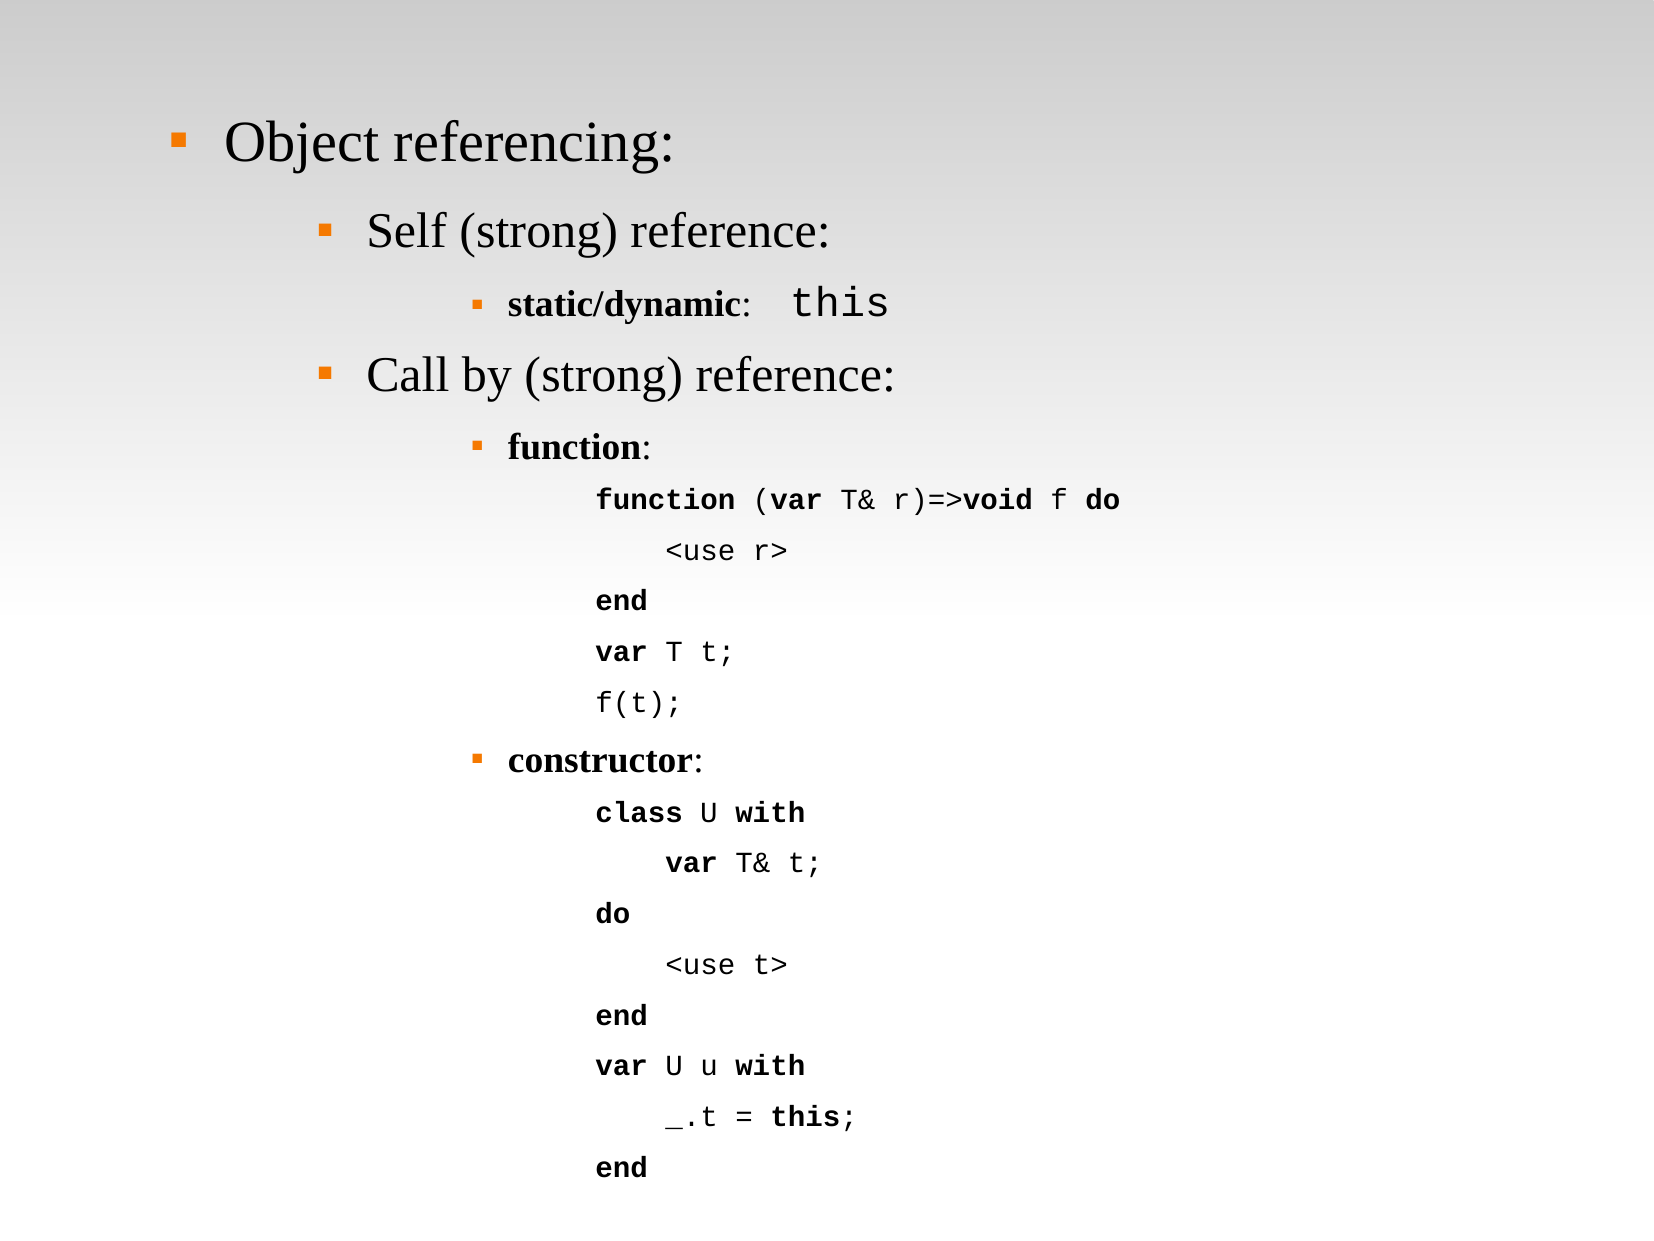

# Object referencing:
Self (strong) reference:
static/dynamic: this
Call by (strong) reference:
function:
 function (var T& r)=>void f do
 <use r>
 end
 var T t;
 f(t);
constructor:
 class U with
 var T& t;
 do
 <use t>
 end
 var U u with
 _.t = this;
 end